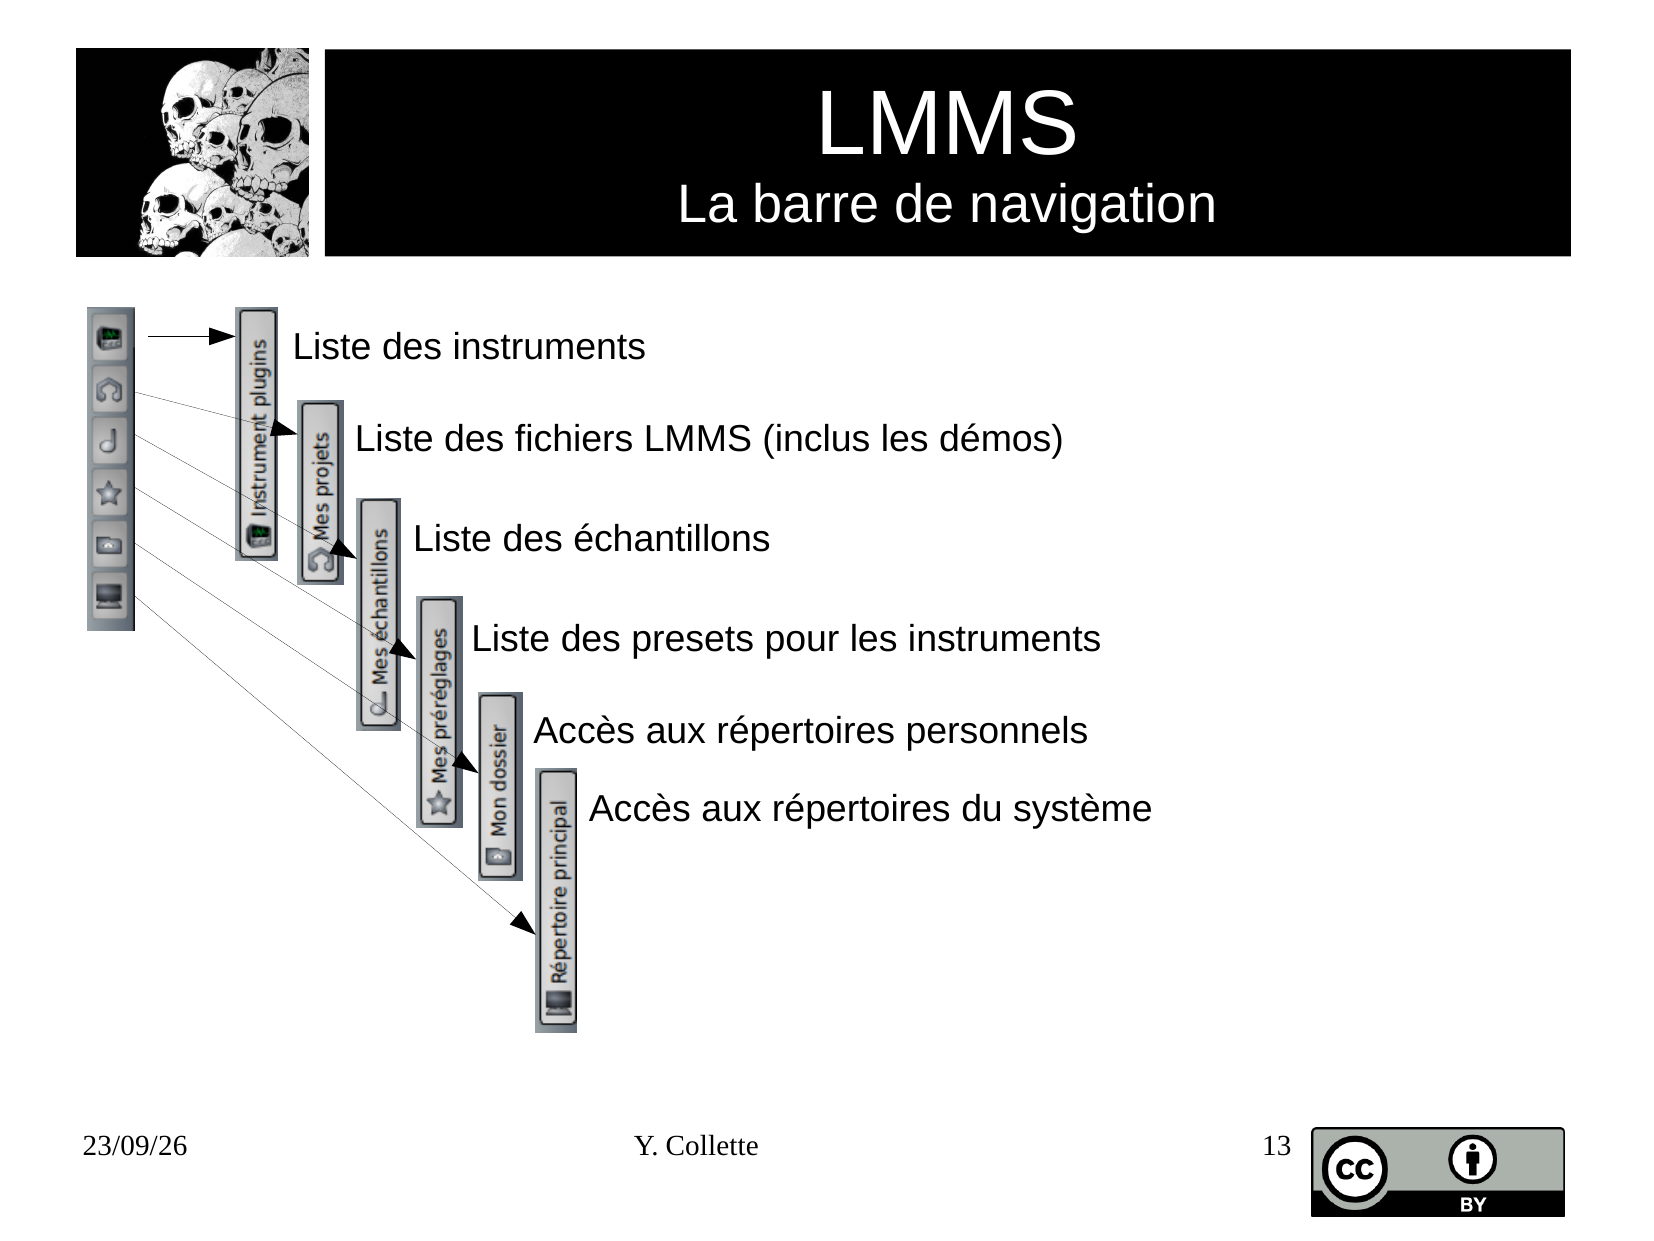

# LMMS La barre de navigation
Liste des instruments
Liste des fichiers LMMS (inclus les démos)
Liste des échantillons
Liste des presets pour les instruments
Accès aux répertoires personnels
Accès aux répertoires du système
Y. Collette
13